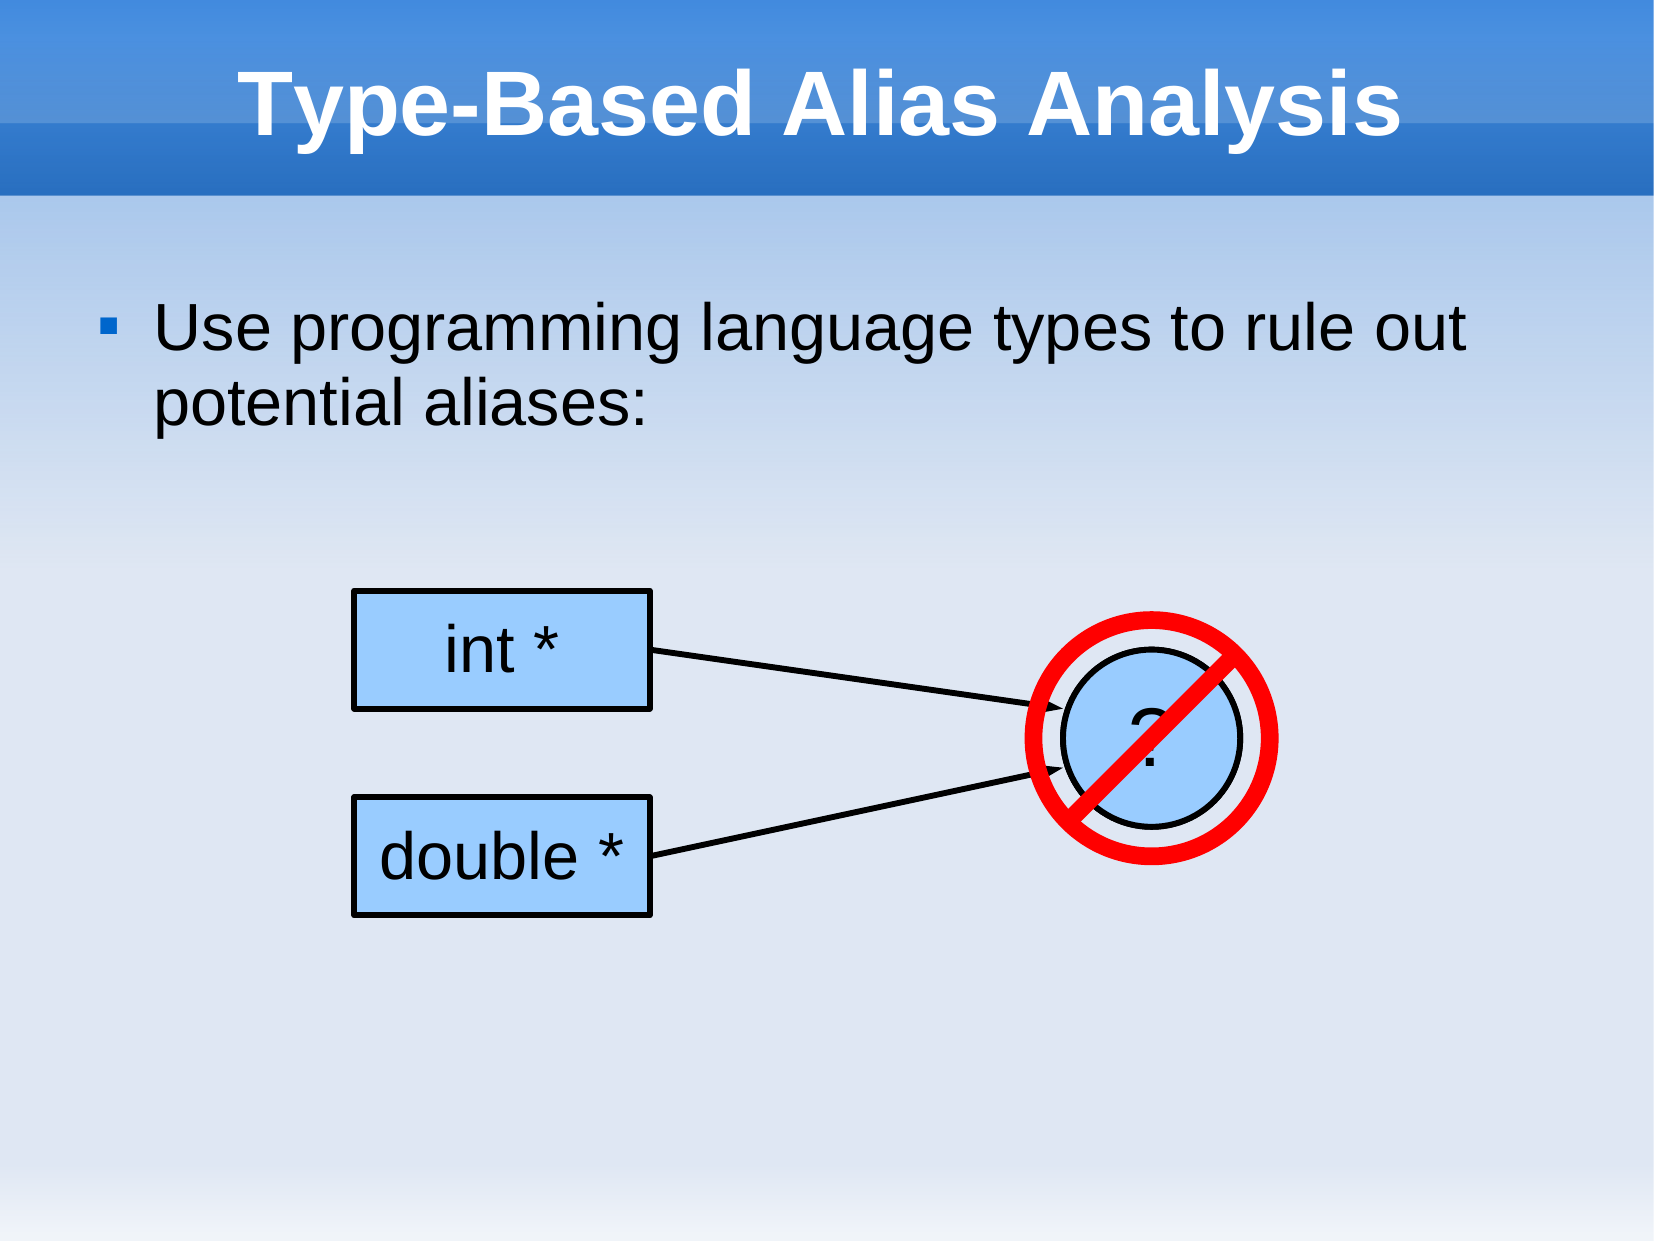

Type-Based Alias Analysis
# Use programming language types to rule out potential aliases:
int *
?
double *